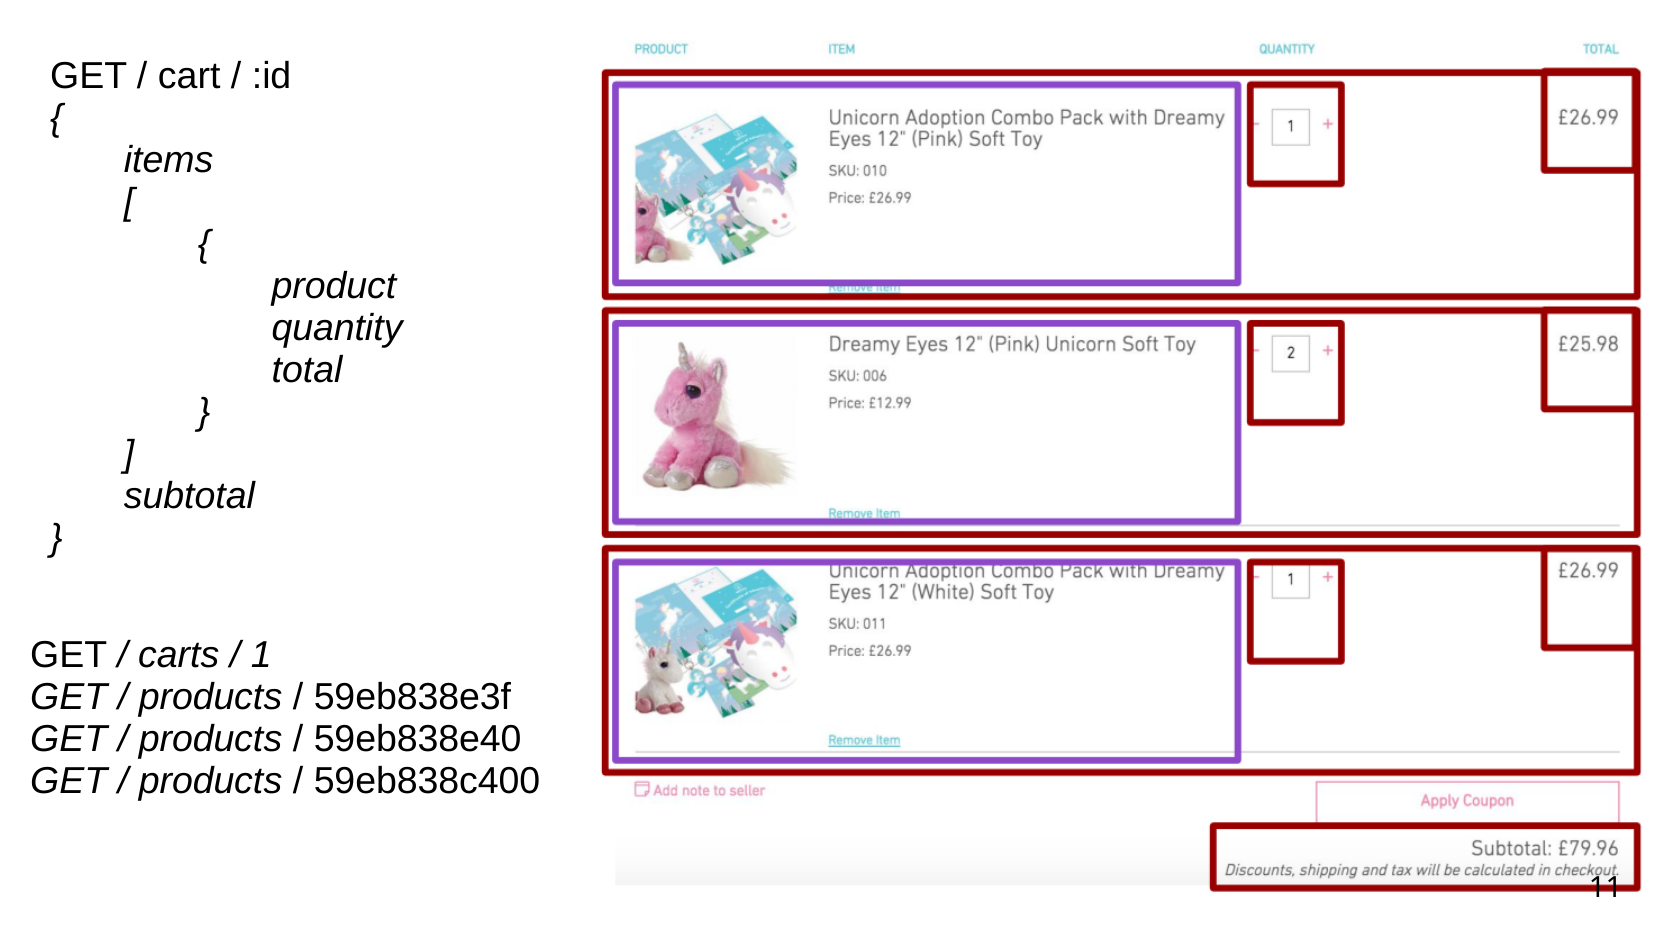

#
GET / cart / :id
{
	items
	[
		{
			product
			quantity
			total
		}
	]
	subtotal
}
GET / carts / 1
GET / products / 59eb838e3f
GET / products / 59eb838e40
GET / products / 59eb838c400